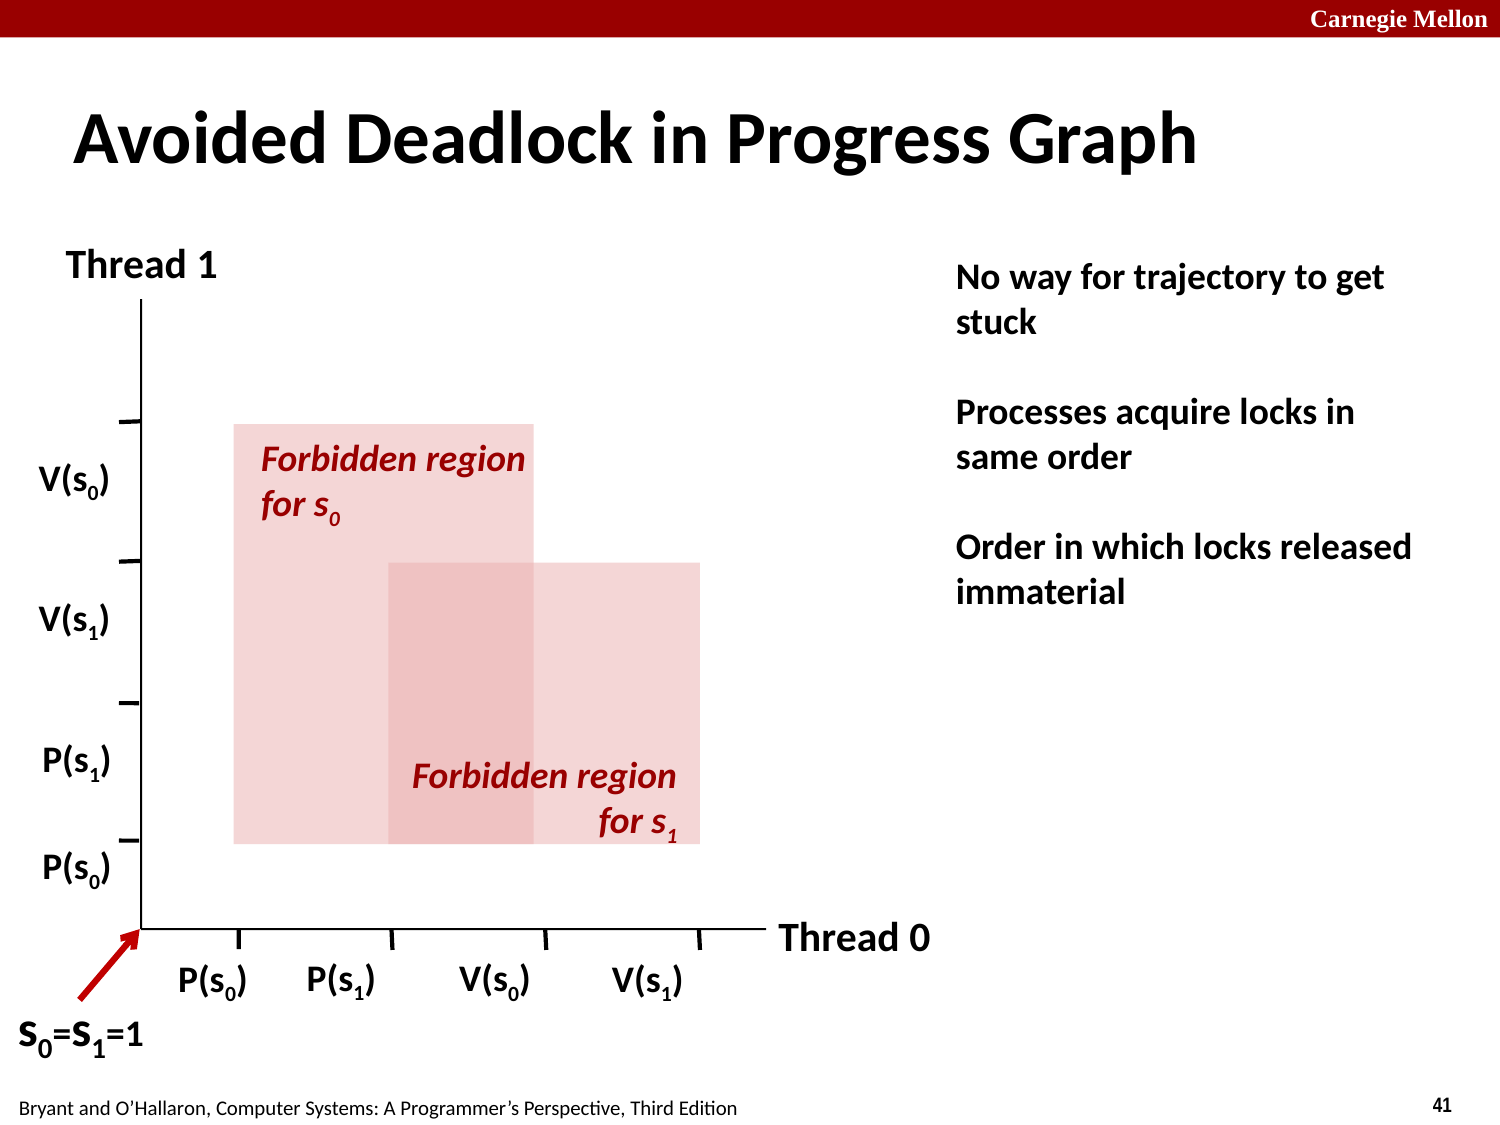

# Avoided Deadlock in Progress Graph
Thread 1
No way for trajectory to get stuck
Processes acquire locks in same order
Order in which locks released immaterial
Forbidden region
for s0
V(s0)
V(s1)
P(s1)
Forbidden region
for s1
P(s0)
Thread 0
P(s1)
V(s0)
P(s0)
V(s1)
s0=s1=1